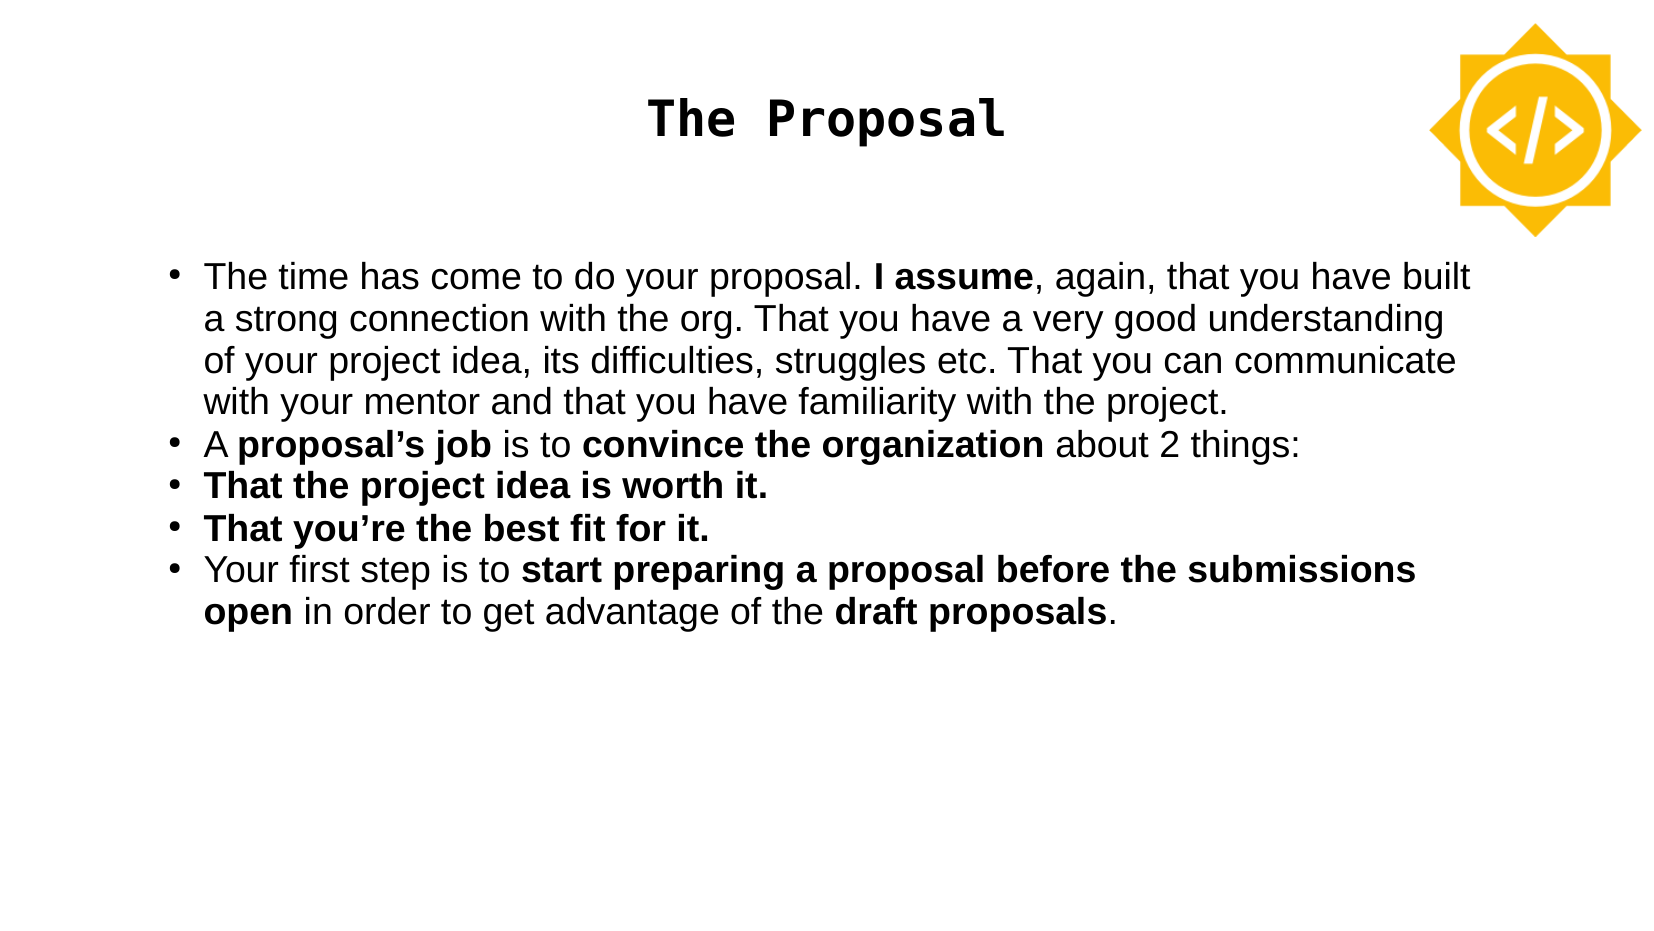

The Proposal
The time has come to do your proposal. I assume, again, that you have built a strong connection with the org. That you have a very good understanding of your project idea, its difficulties, struggles etc. That you can communicate with your mentor and that you have familiarity with the project.
A proposal’s job is to convince the organization about 2 things:
That the project idea is worth it.
That you’re the best fit for it.
Your first step is to start preparing a proposal before the submissions open in order to get advantage of the draft proposals.